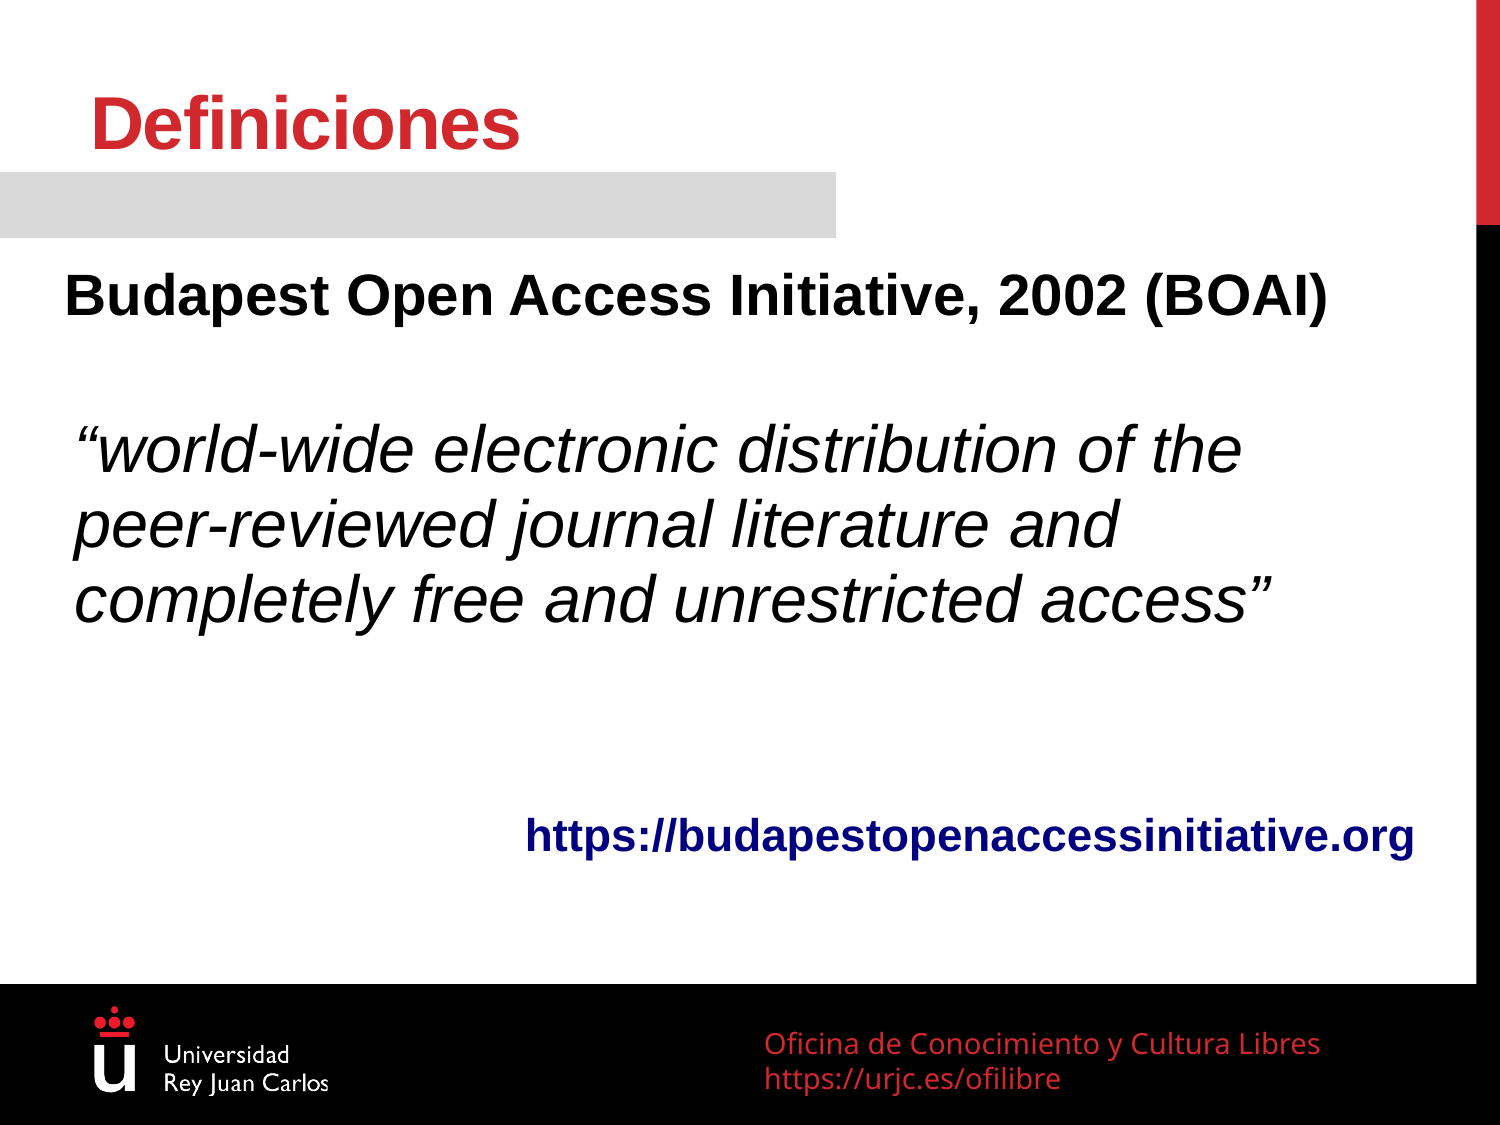

Definiciones
#
Budapest Open Access Initiative, 2002 (BOAI)
“world-wide electronic distribution of the peer-reviewed journal literature and completely free and unrestricted access”
https://budapestopenaccessinitiative.org
Oficina de Conocimiento y Cultura Libres
https://urjc.es/ofilibre